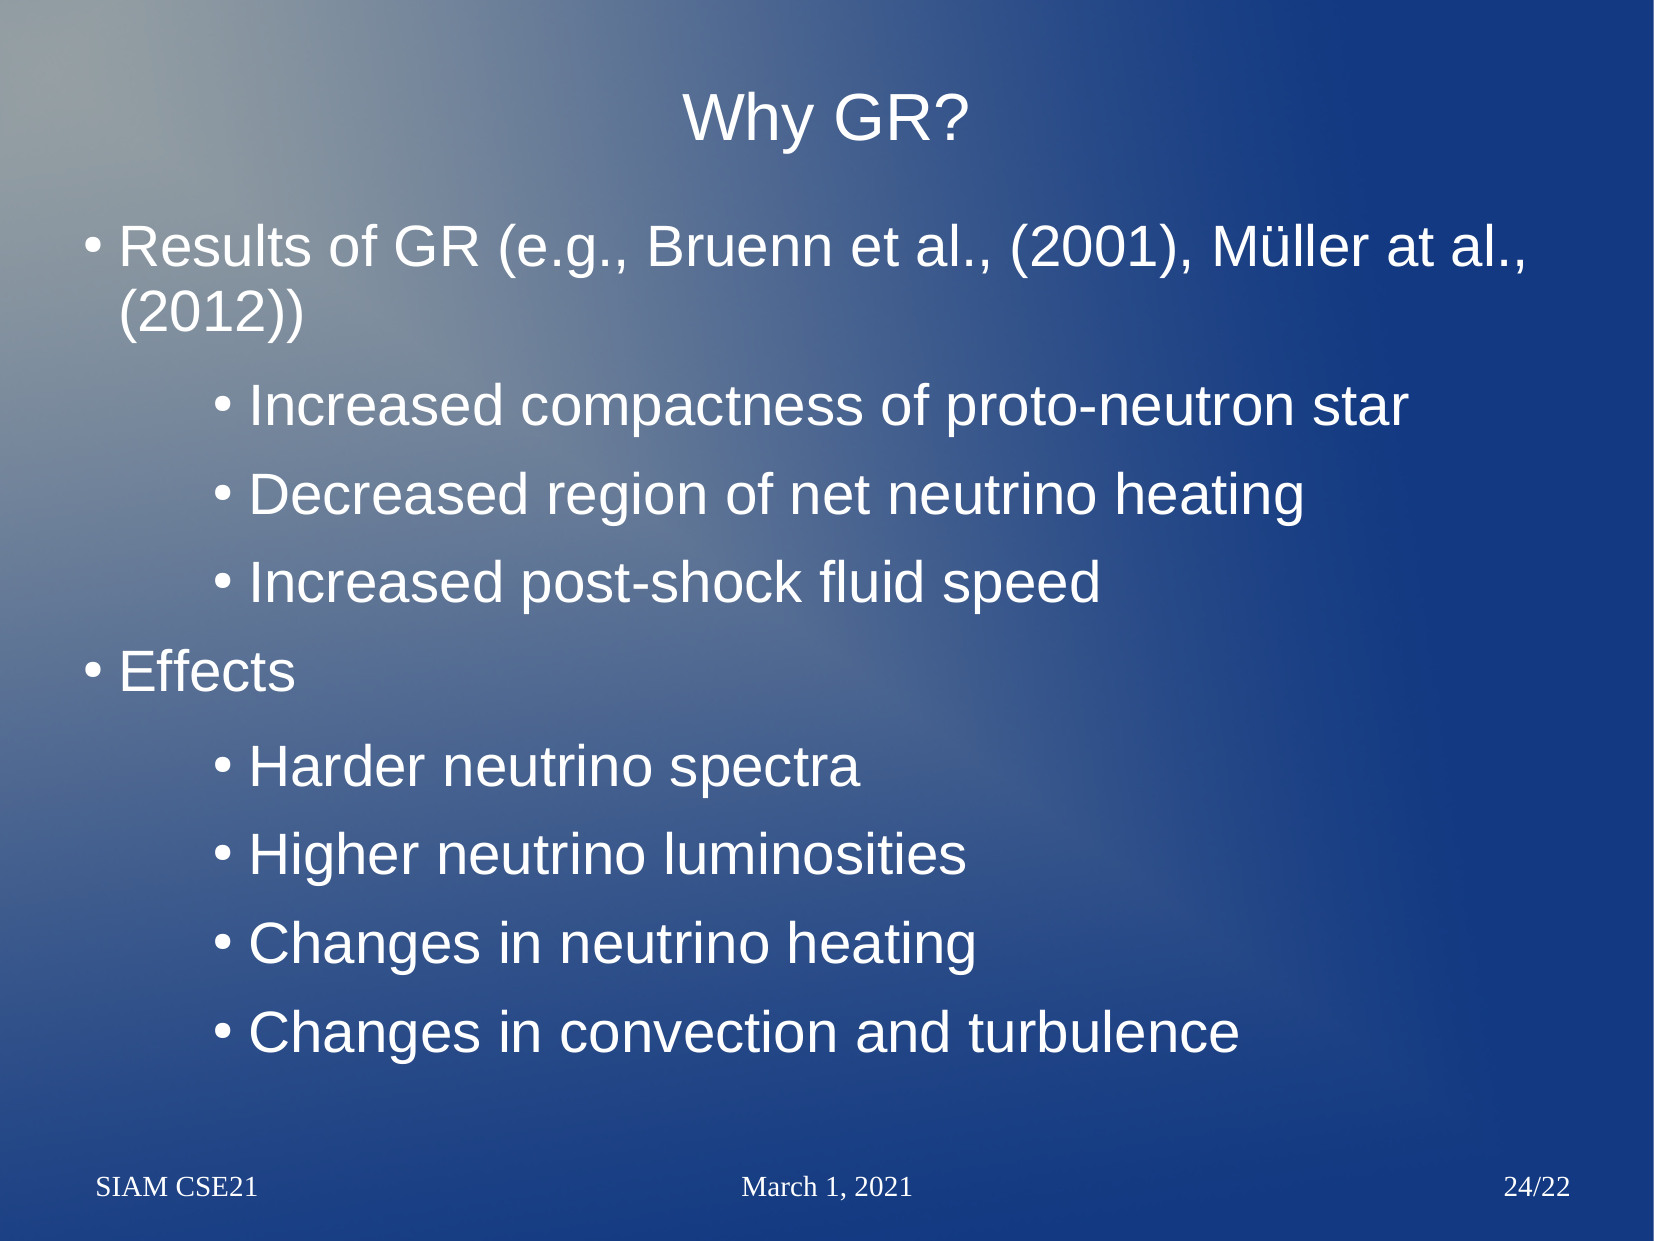

# Why GR?
Results of GR (e.g., Bruenn et al., (2001), Müller at al., (2012))
Increased compactness of proto-neutron star
Decreased region of net neutrino heating
Increased post-shock fluid speed
Effects
Harder neutrino spectra
Higher neutrino luminosities
Changes in neutrino heating
Changes in convection and turbulence
24